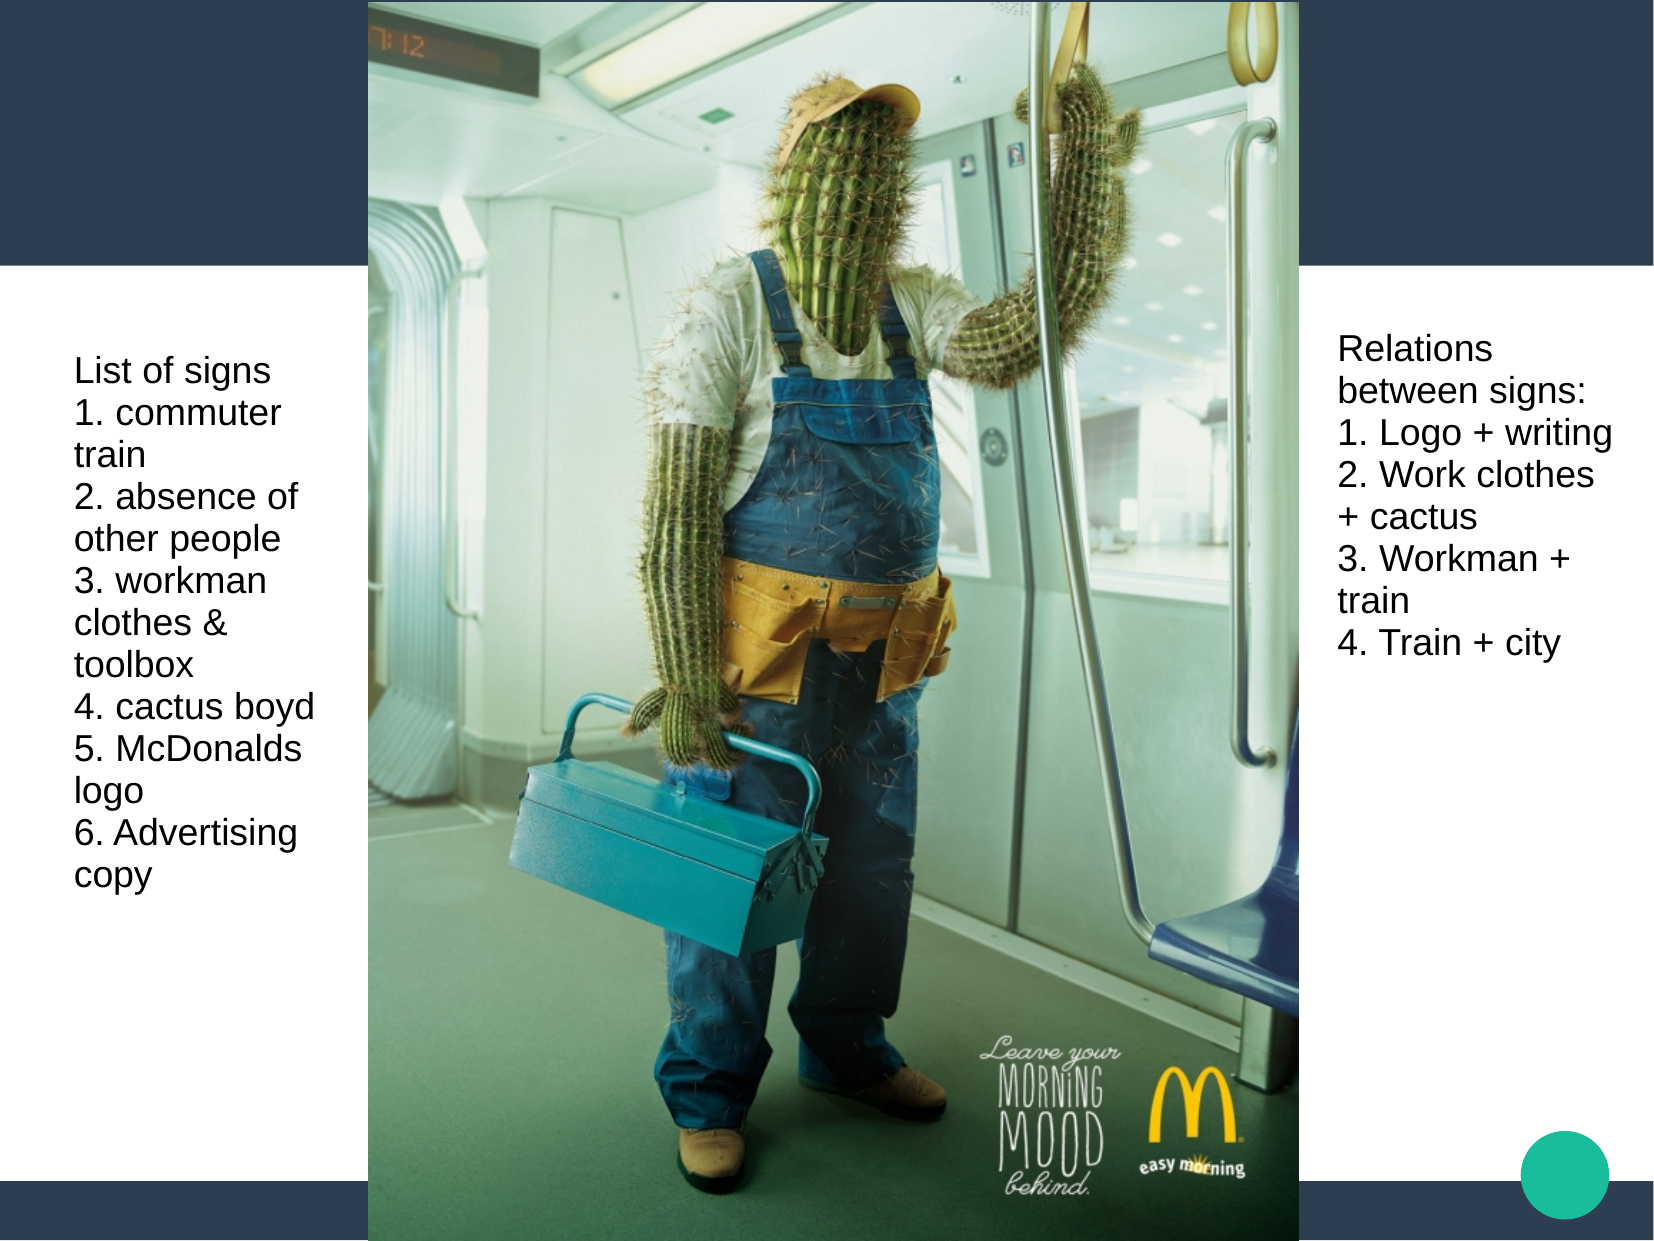

Relations between signs:
1. Logo + writing
2. Work clothes + cactus
3. Workman + train
4. Train + city
List of signs
1. commuter train
2. absence of other people
3. workman clothes & toolbox
4. cactus boyd
5. McDonalds logo
6. Advertising copy